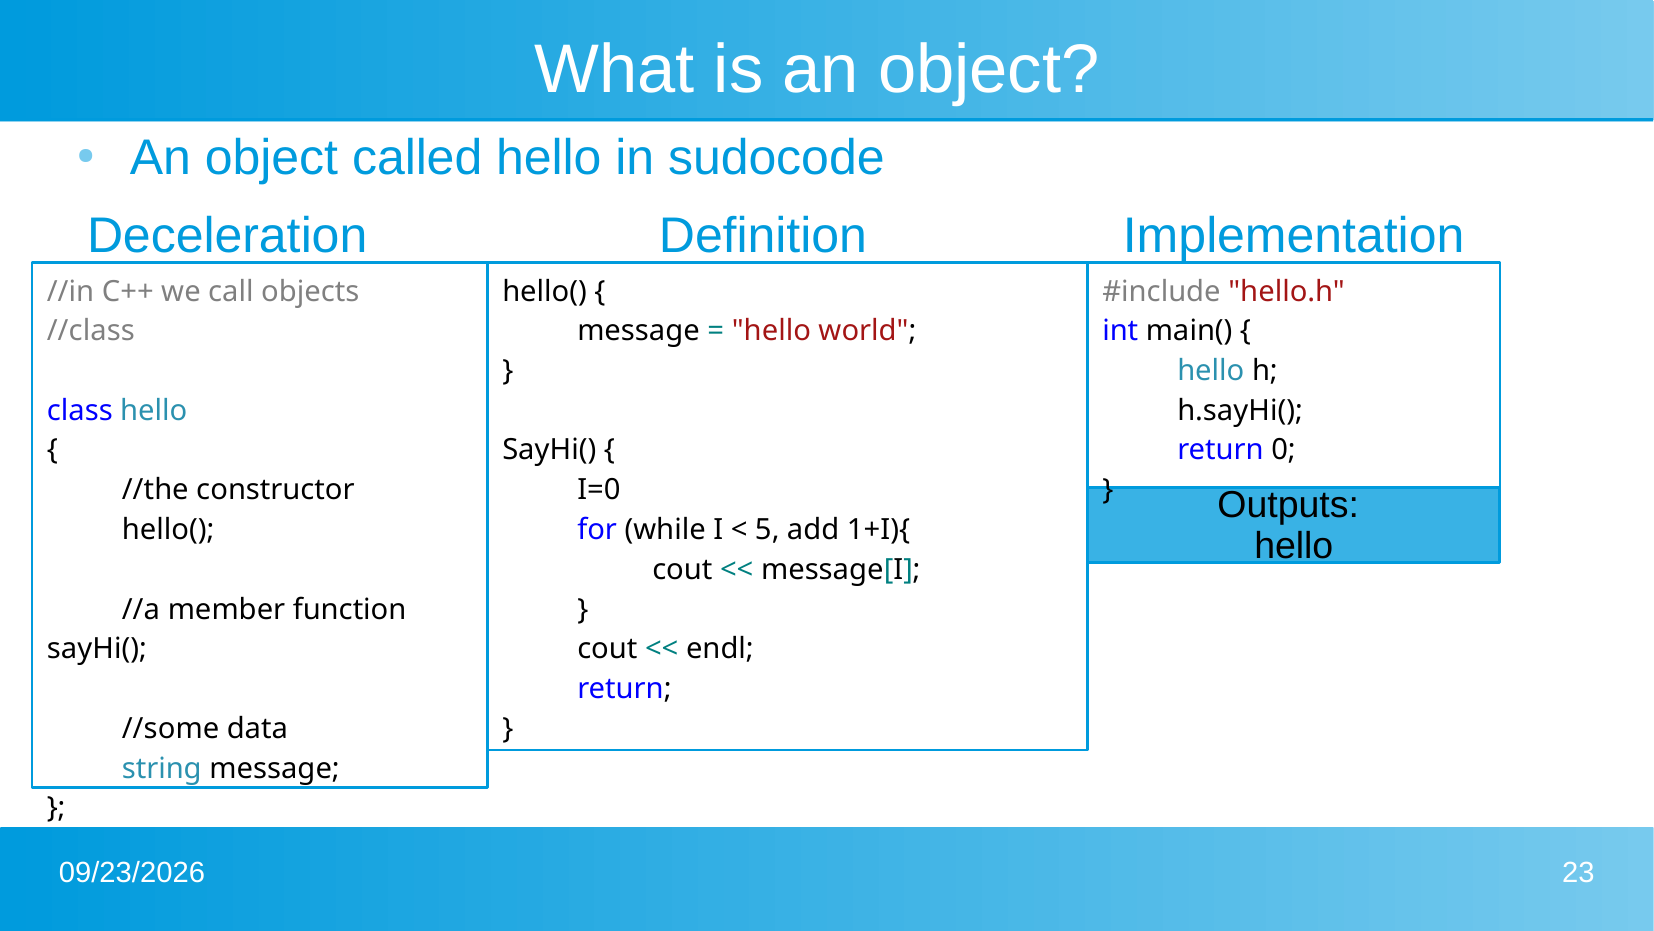

# What is an object?
An object called hello in sudocode
 Deceleration				Definition				 Implementation
//in C++ we call objects
//class
class hello
{
	//the constructor
	hello();
	//a member function	sayHi();
	//some data
	string message;
};
hello() {
	message = "hello world";
}
SayHi() {
	I=0
	for (while I < 5, add 1+I){
		cout << message[I];
	}
	cout << endl;
	return;
}
#include "hello.h"
int main() {
	hello h;
	h.sayHi();
	return 0;
}
Outputs:
hello
23